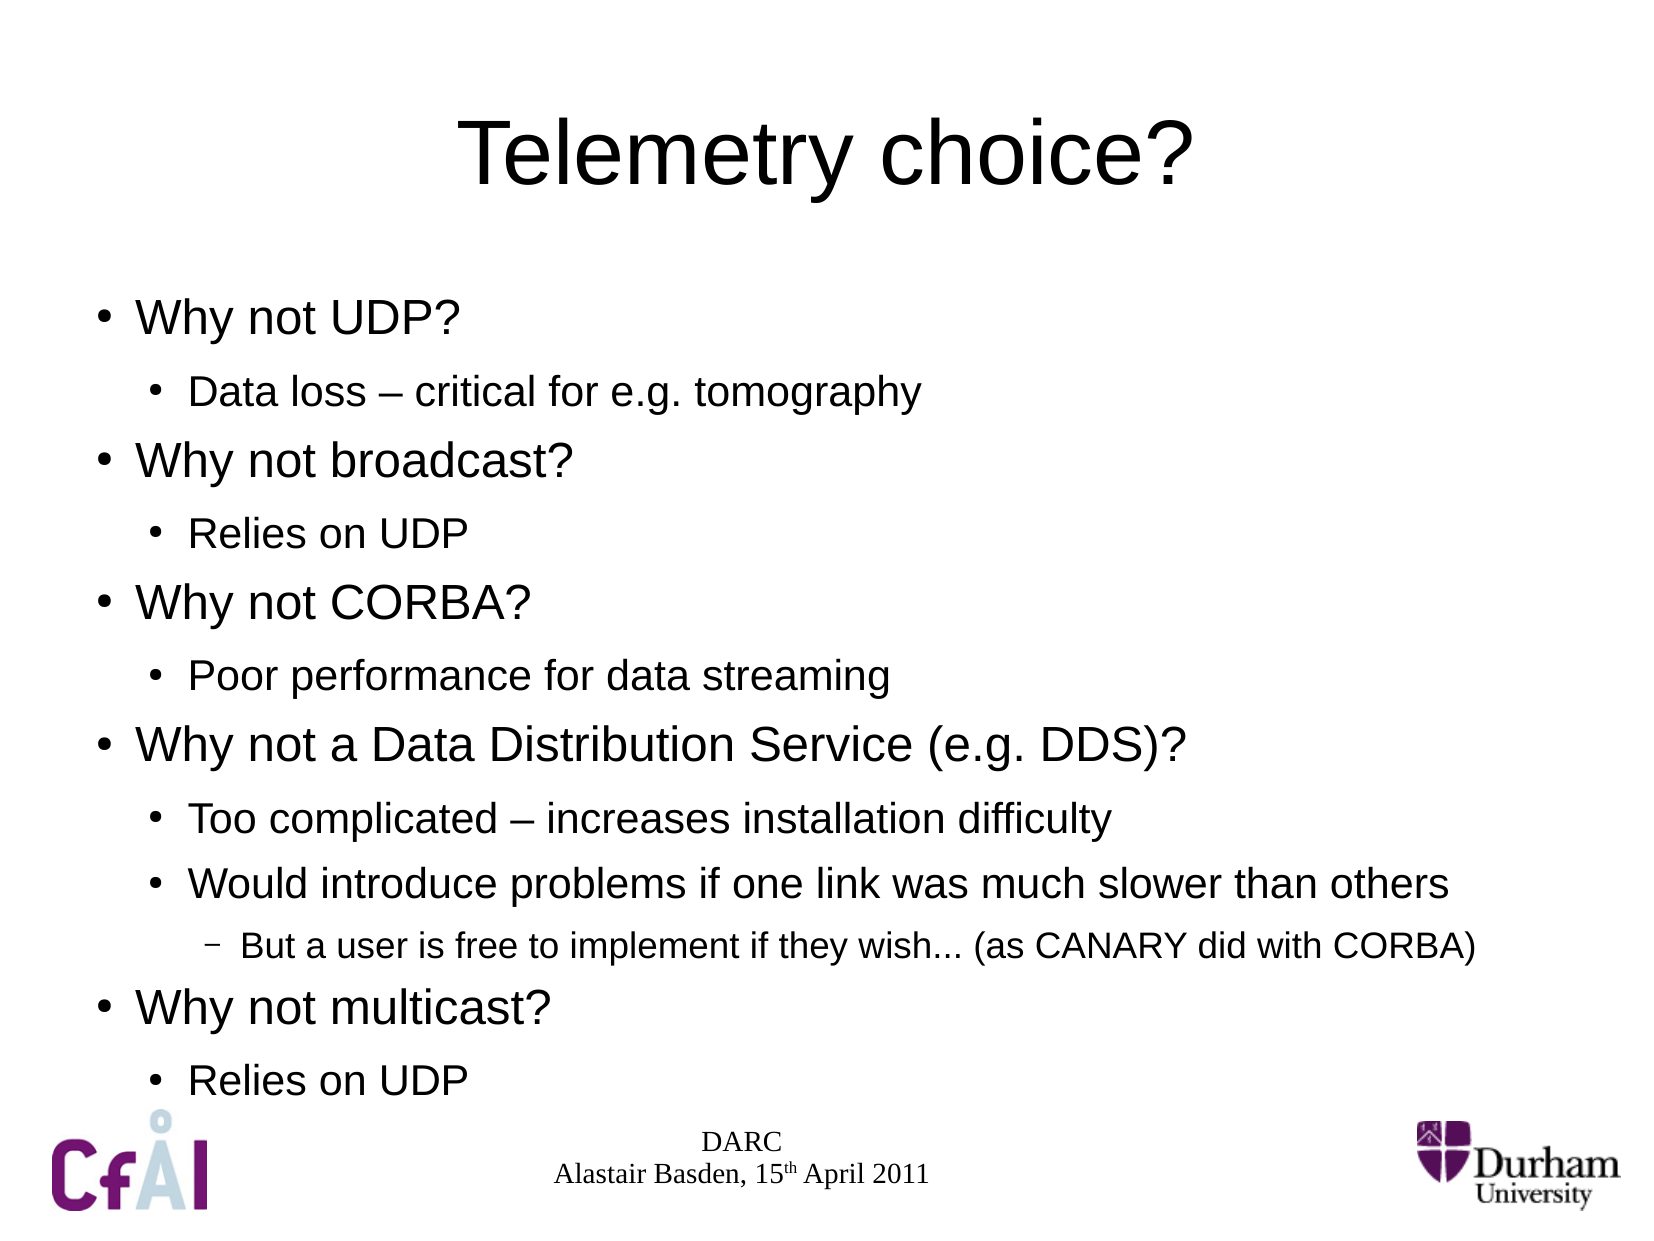

# Telemetry choice?
Why not UDP?
Data loss – critical for e.g. tomography
Why not broadcast?
Relies on UDP
Why not CORBA?
Poor performance for data streaming
Why not a Data Distribution Service (e.g. DDS)?
Too complicated – increases installation difficulty
Would introduce problems if one link was much slower than others
But a user is free to implement if they wish... (as CANARY did with CORBA)
Why not multicast?
Relies on UDP
test